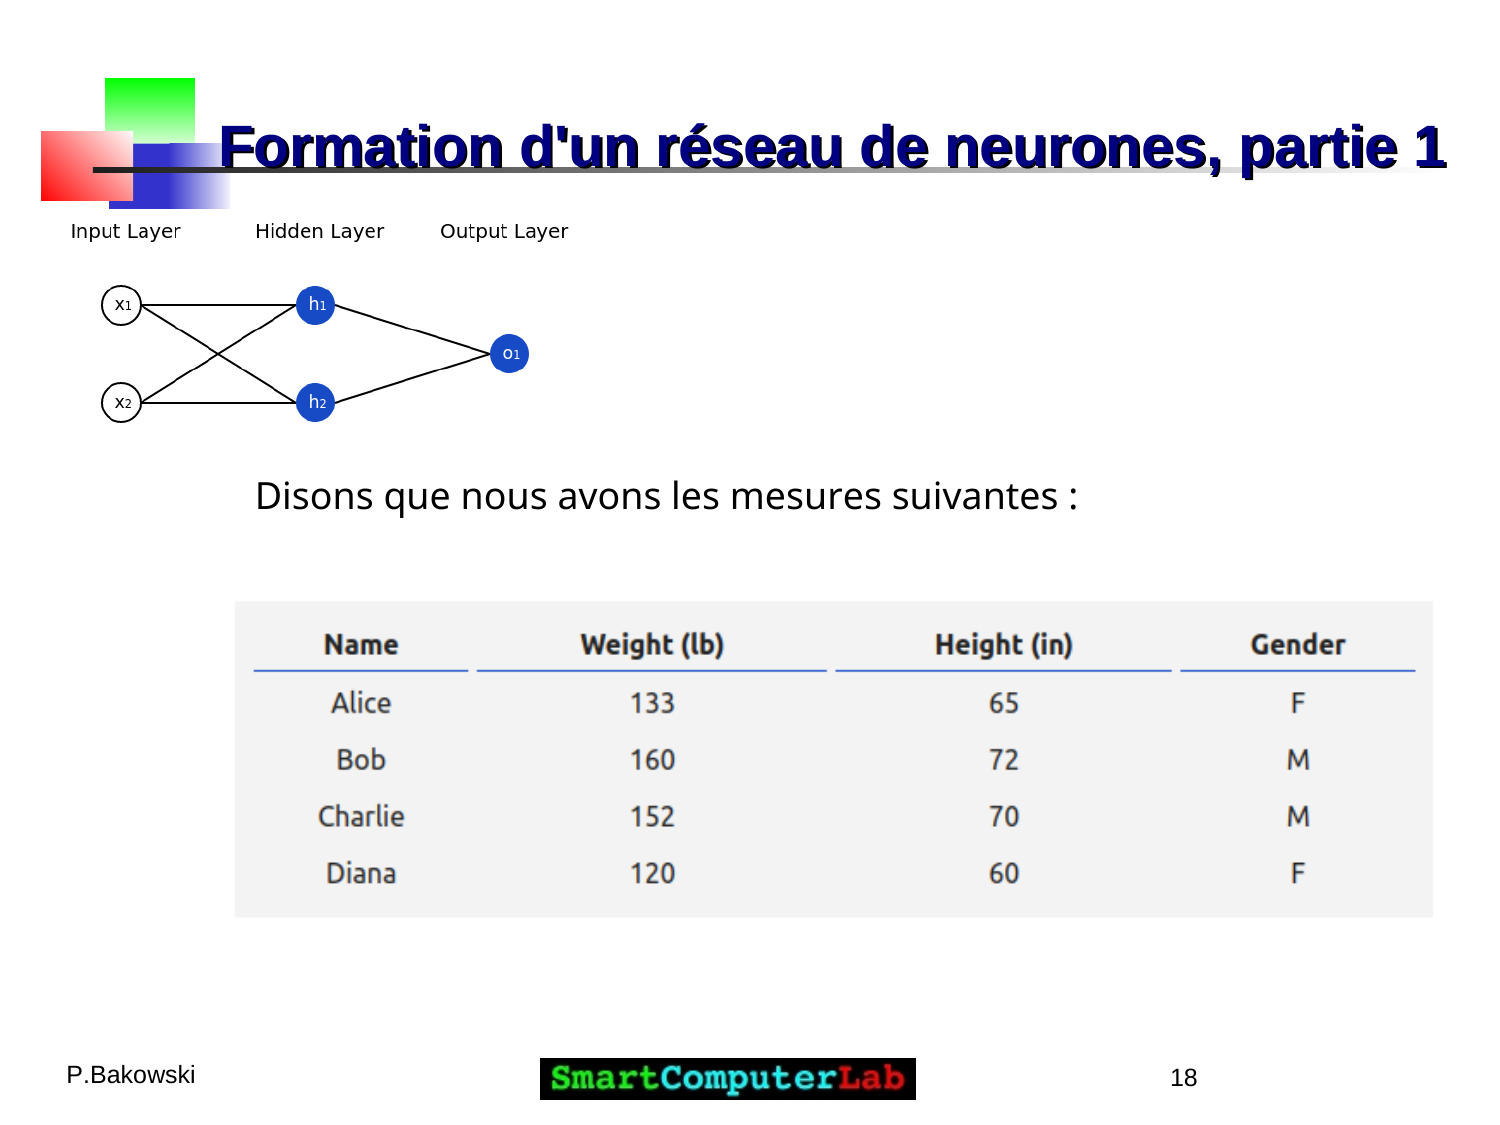

# Formation d'un réseau de neurones, partie 1
Disons que nous avons les mesures suivantes :
18